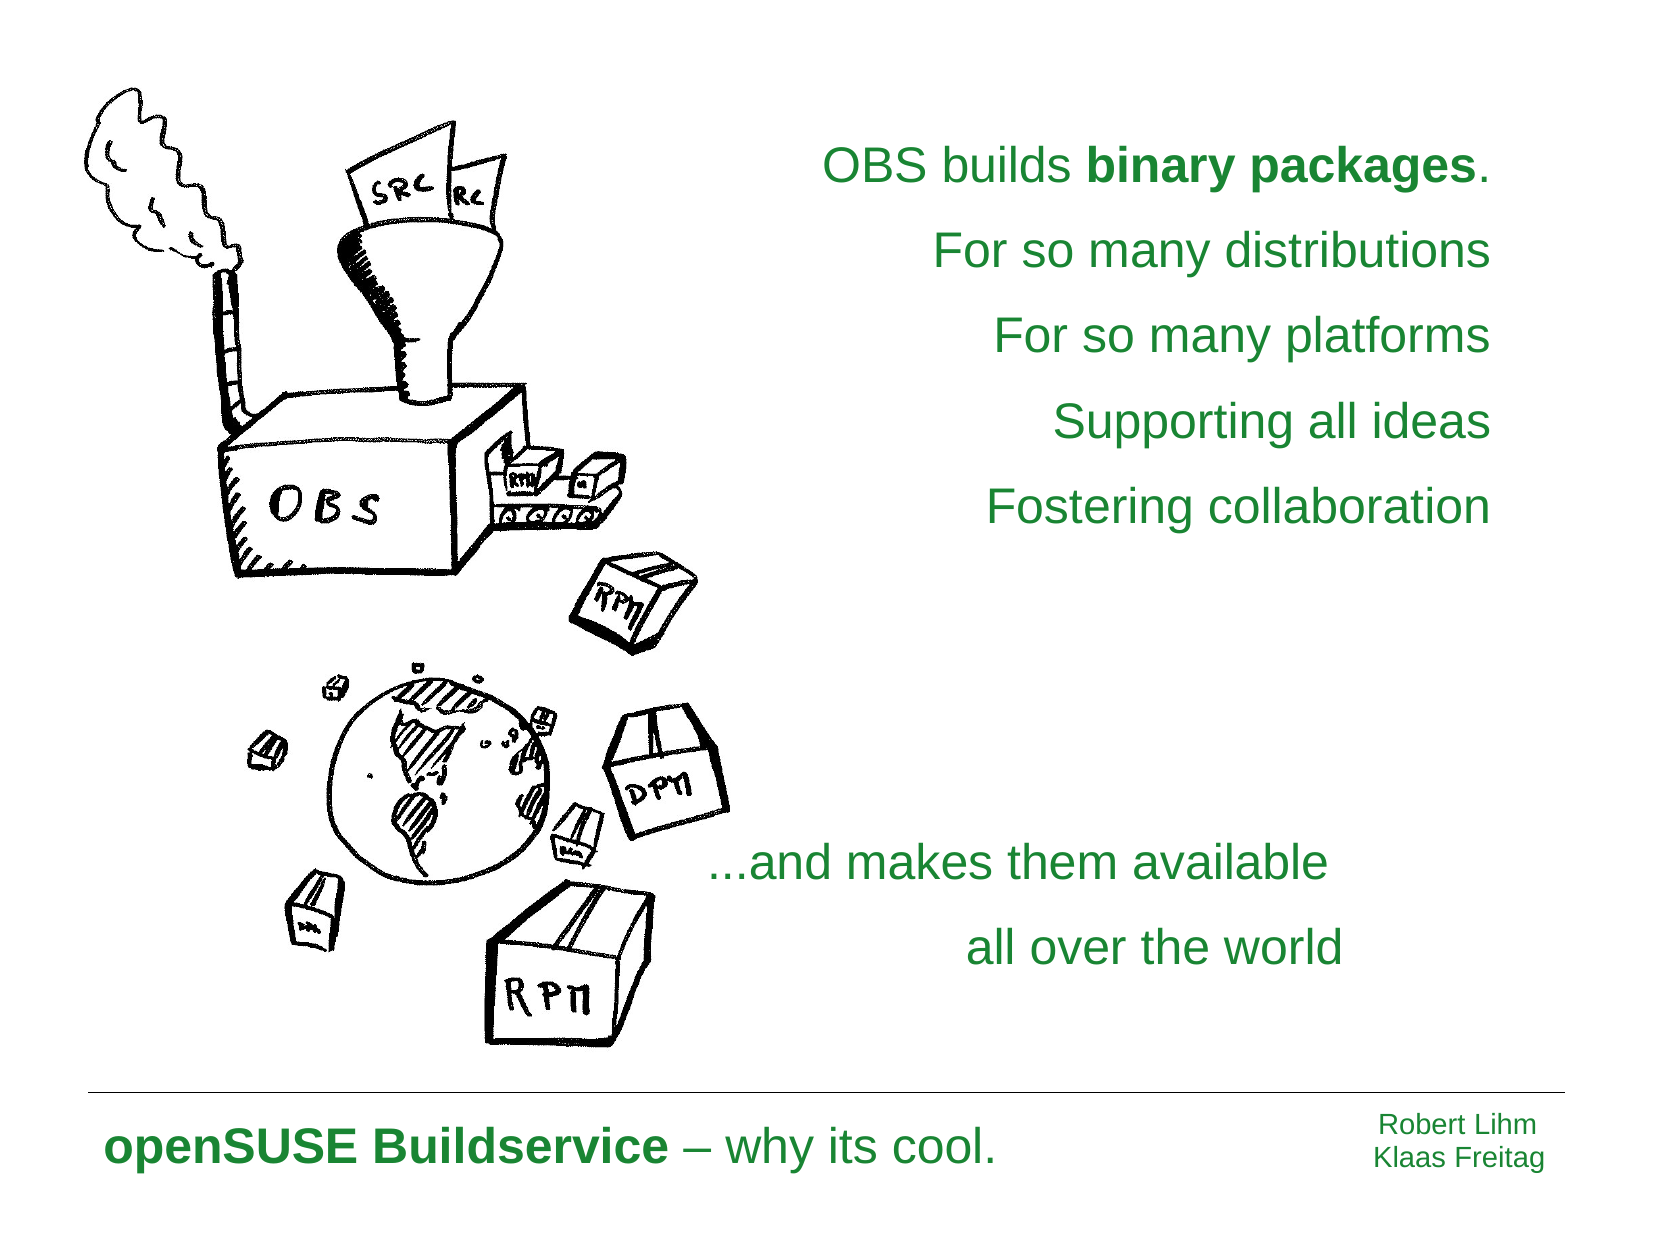

OBS builds binary packages.
For so many distributions
For so many platforms
Supporting all ideas
Fostering collaboration
...and makes them available
all over the world
Robert Lihm
Klaas Freitag
openSUSE Buildservice – why its cool.